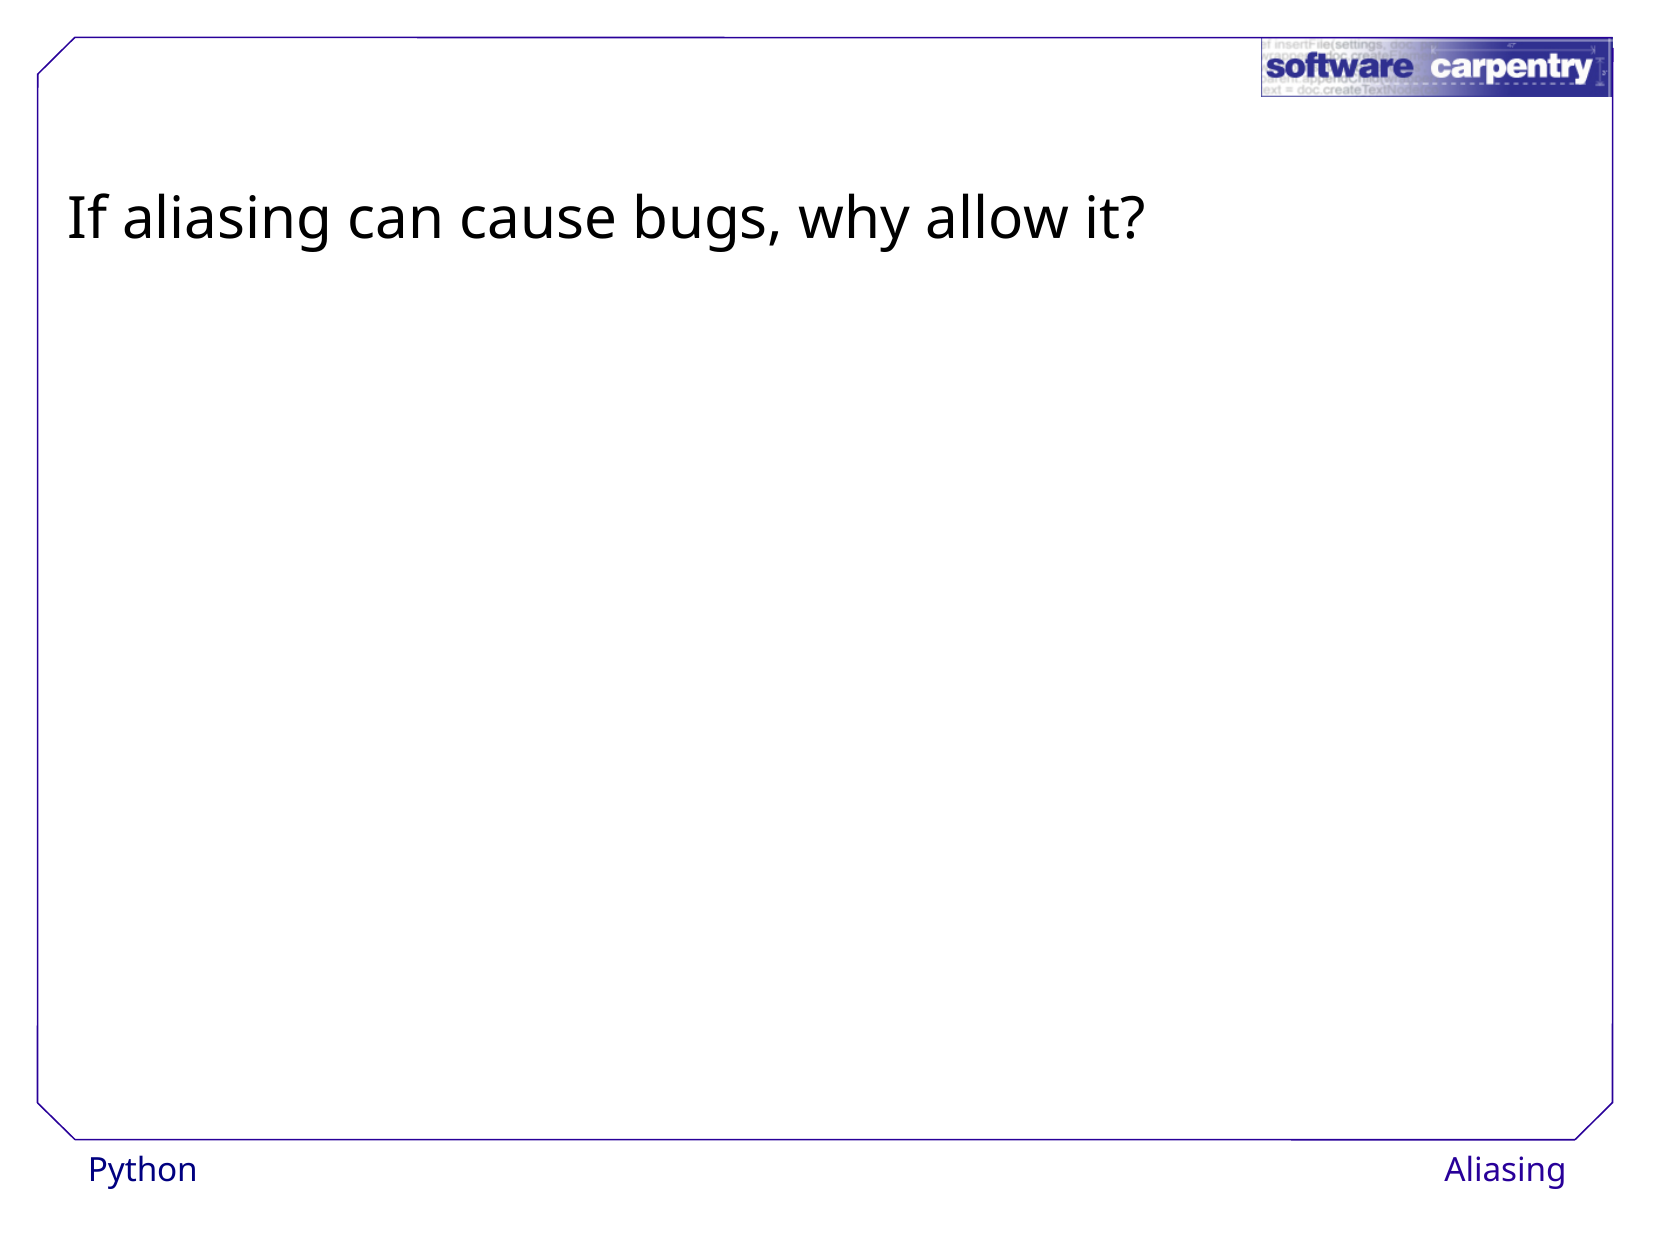

If aliasing can cause bugs, why allow it?